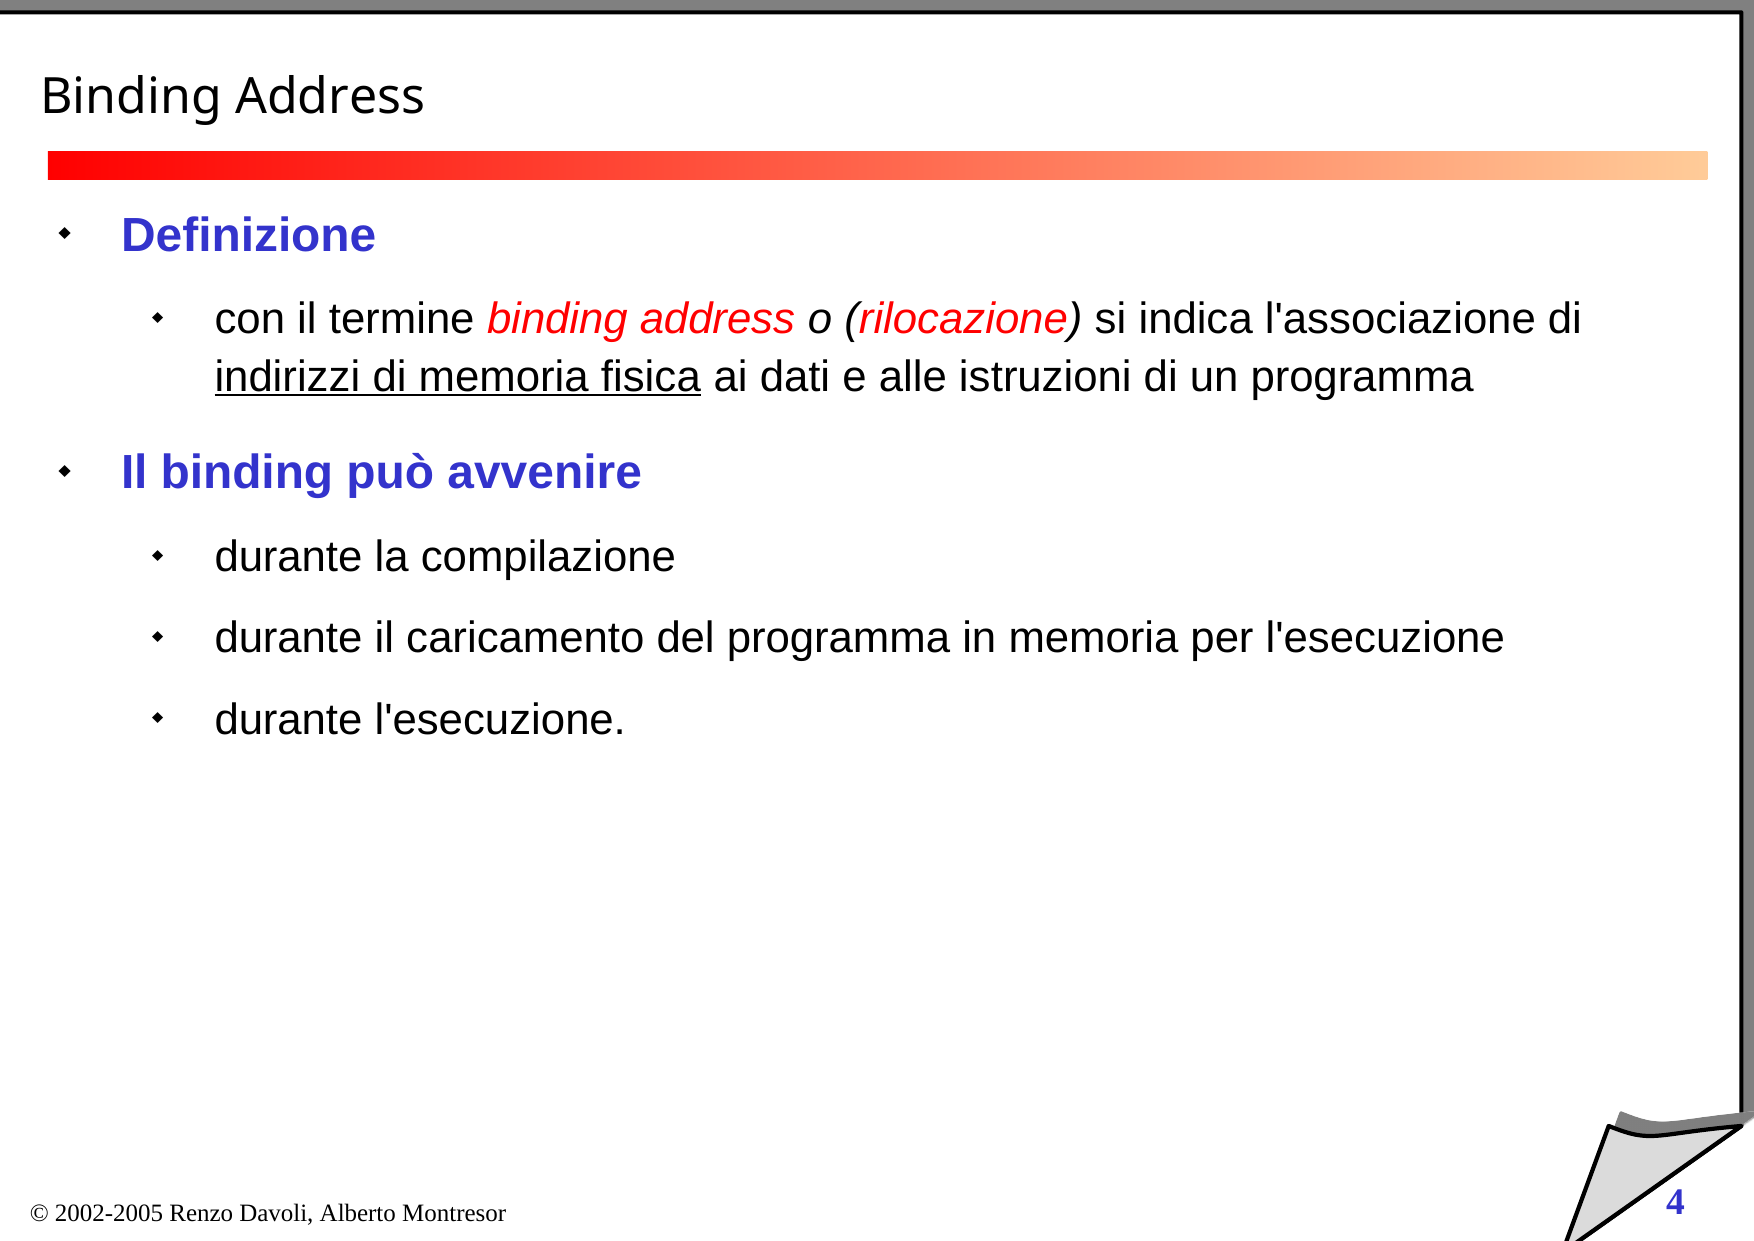

# Binding Address
Definizione
con il termine binding address o (rilocazione) si indica l'associazione di indirizzi di memoria fisica ai dati e alle istruzioni di un programma
Il binding può avvenire
durante la compilazione
durante il caricamento del programma in memoria per l'esecuzione
durante l'esecuzione.